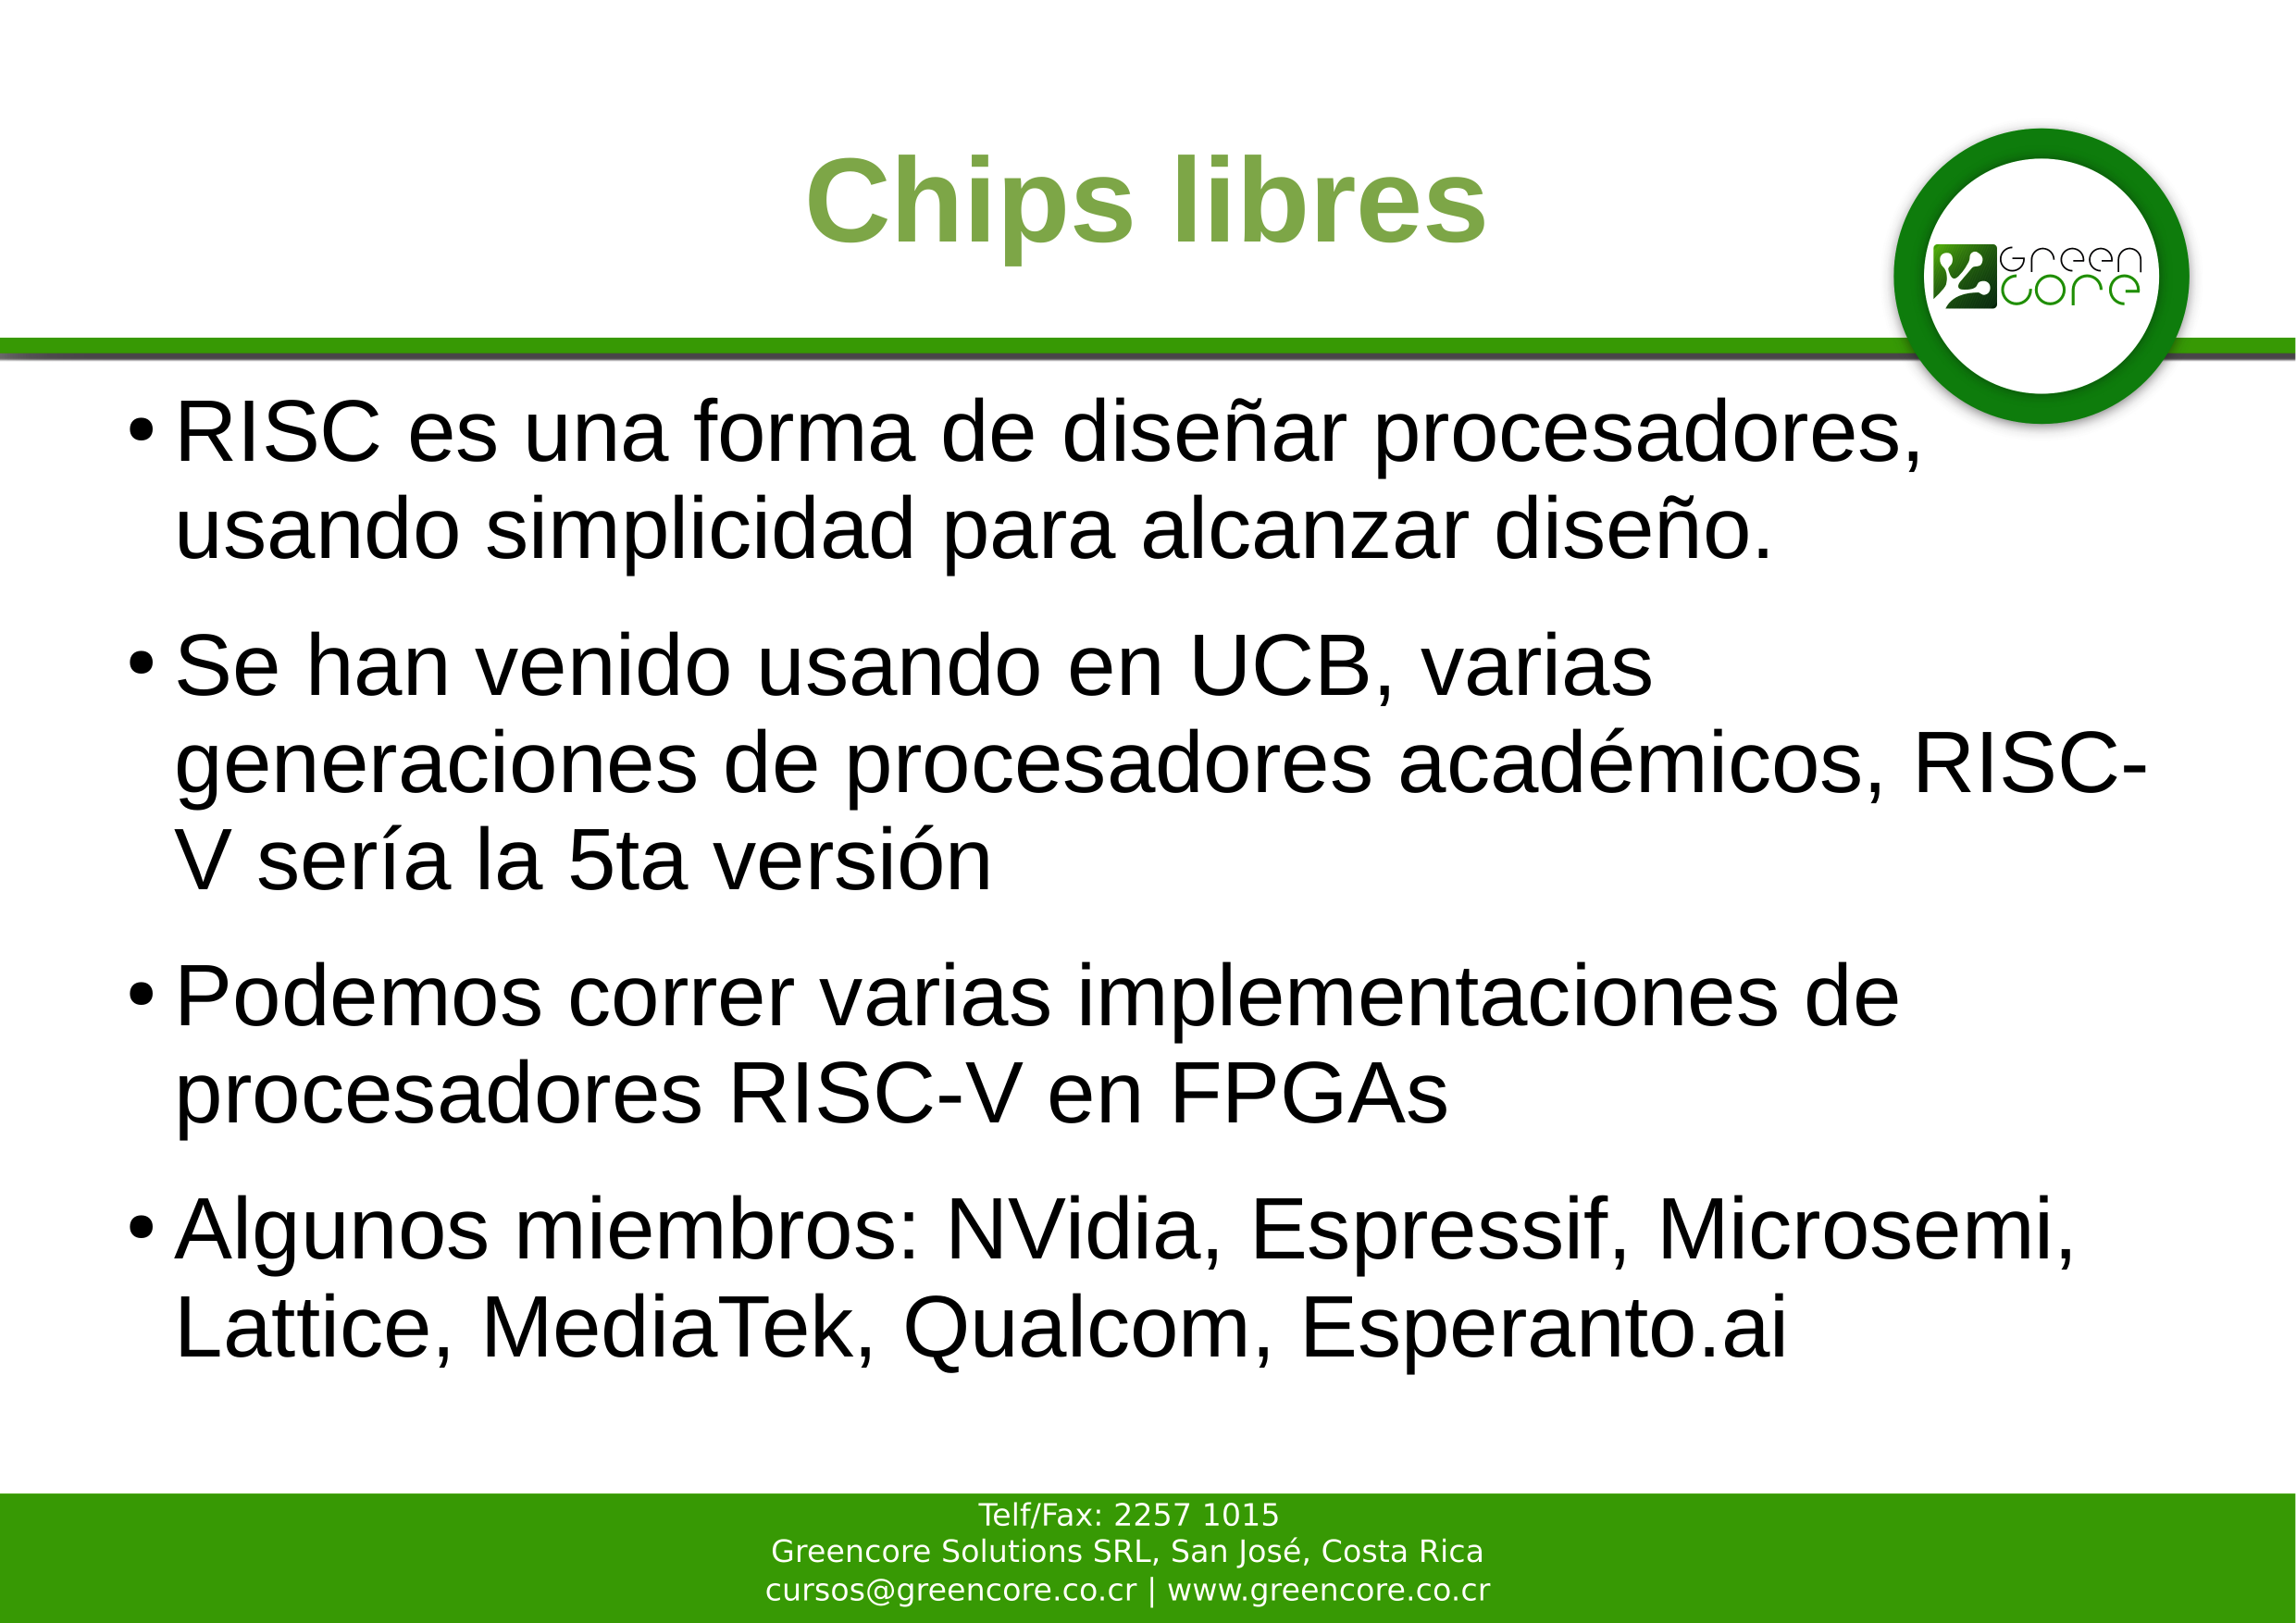

# Chips libres
RISC es una forma de diseñar procesadores, usando simplicidad para alcanzar diseño.
Se han venido usando en UCB, varias generaciones de procesadores académicos, RISC-V sería la 5ta versión
Podemos correr varias implementaciones de procesadores RISC-V en FPGAs
Algunos miembros: NVidia, Espressif, Microsemi, Lattice, MediaTek, Qualcom, Esperanto.ai